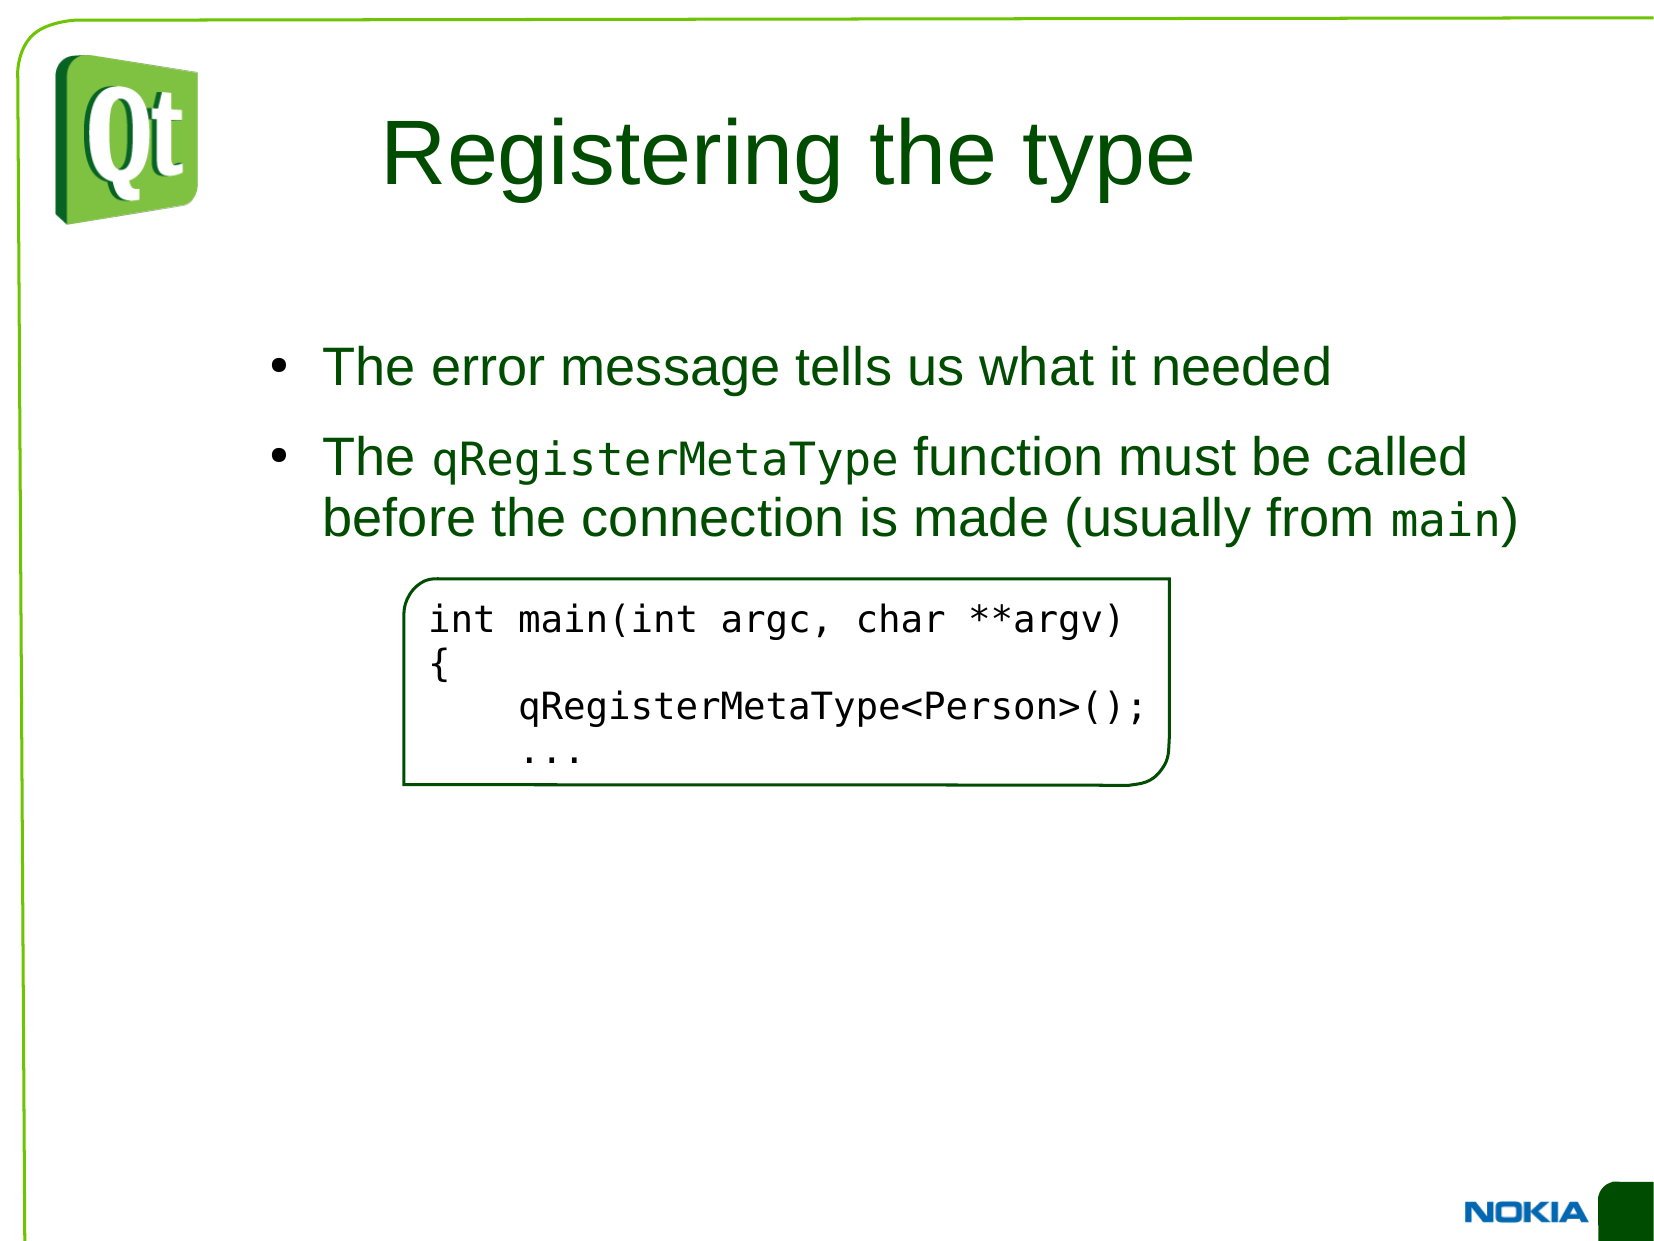

# Registering the type
The error message tells us what it needed
The qRegisterMetaType function must be called before the connection is made (usually from main)
int main(int argc, char **argv)
{
 qRegisterMetaType<Person>();
 ...